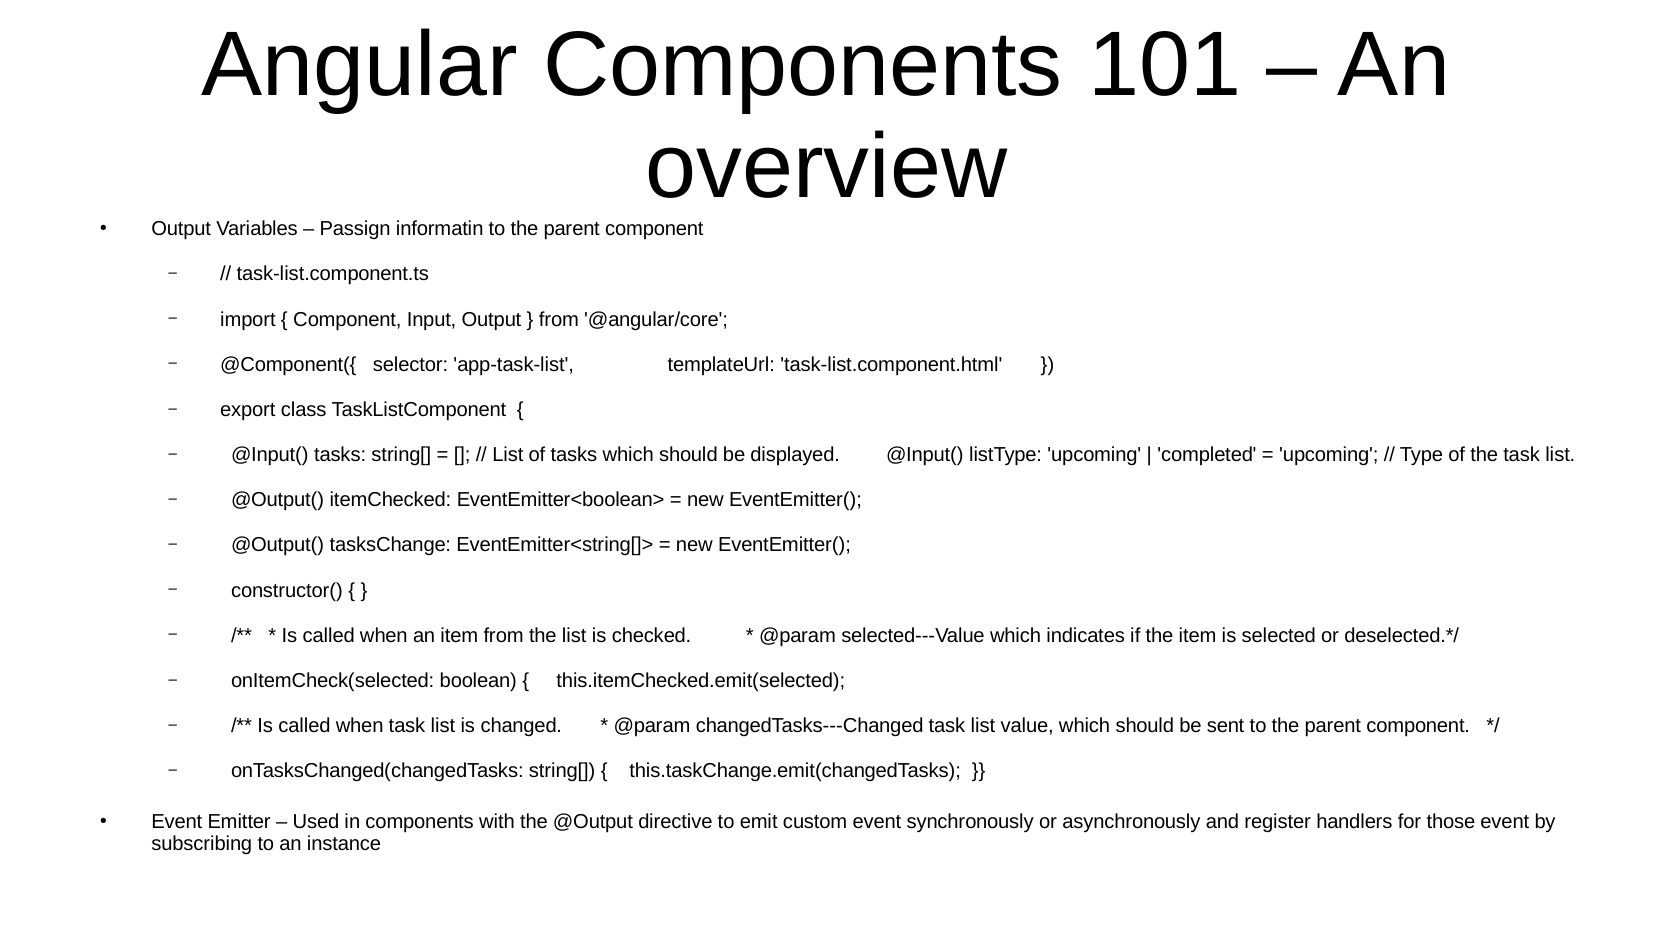

# Angular Components 101 – An overview
Output Variables – Passign informatin to the parent component
// task-list.component.ts
import { Component, Input, Output } from '@angular/core';
@Component({ selector: 'app-task-list',					 			 templateUrl: 'task-list.component.html' })
export class TaskListComponent {
 @Input() tasks: string[] = []; // List of tasks which should be displayed.				 @Input() listType: 'upcoming' | 'completed' = 'upcoming'; // Type of the task list.
 @Output() itemChecked: EventEmitter<boolean> = new EventEmitter();
 @Output() tasksChange: EventEmitter<string[]> = new EventEmitter();
 constructor() { }
 /** * Is called when an item from the list is checked.				 * @param selected---Value which indicates if the item is selected or deselected.*/
 onItemCheck(selected: boolean) { this.itemChecked.emit(selected);
 /** Is called when task list is changed.					 * @param changedTasks---Changed task list value, which should be sent to the parent component. */
 onTasksChanged(changedTasks: string[]) { this.taskChange.emit(changedTasks); }}
Event Emitter – Used in components with the @Output directive to emit custom event synchronously or asynchronously and register handlers for those event by subscribing to an instance